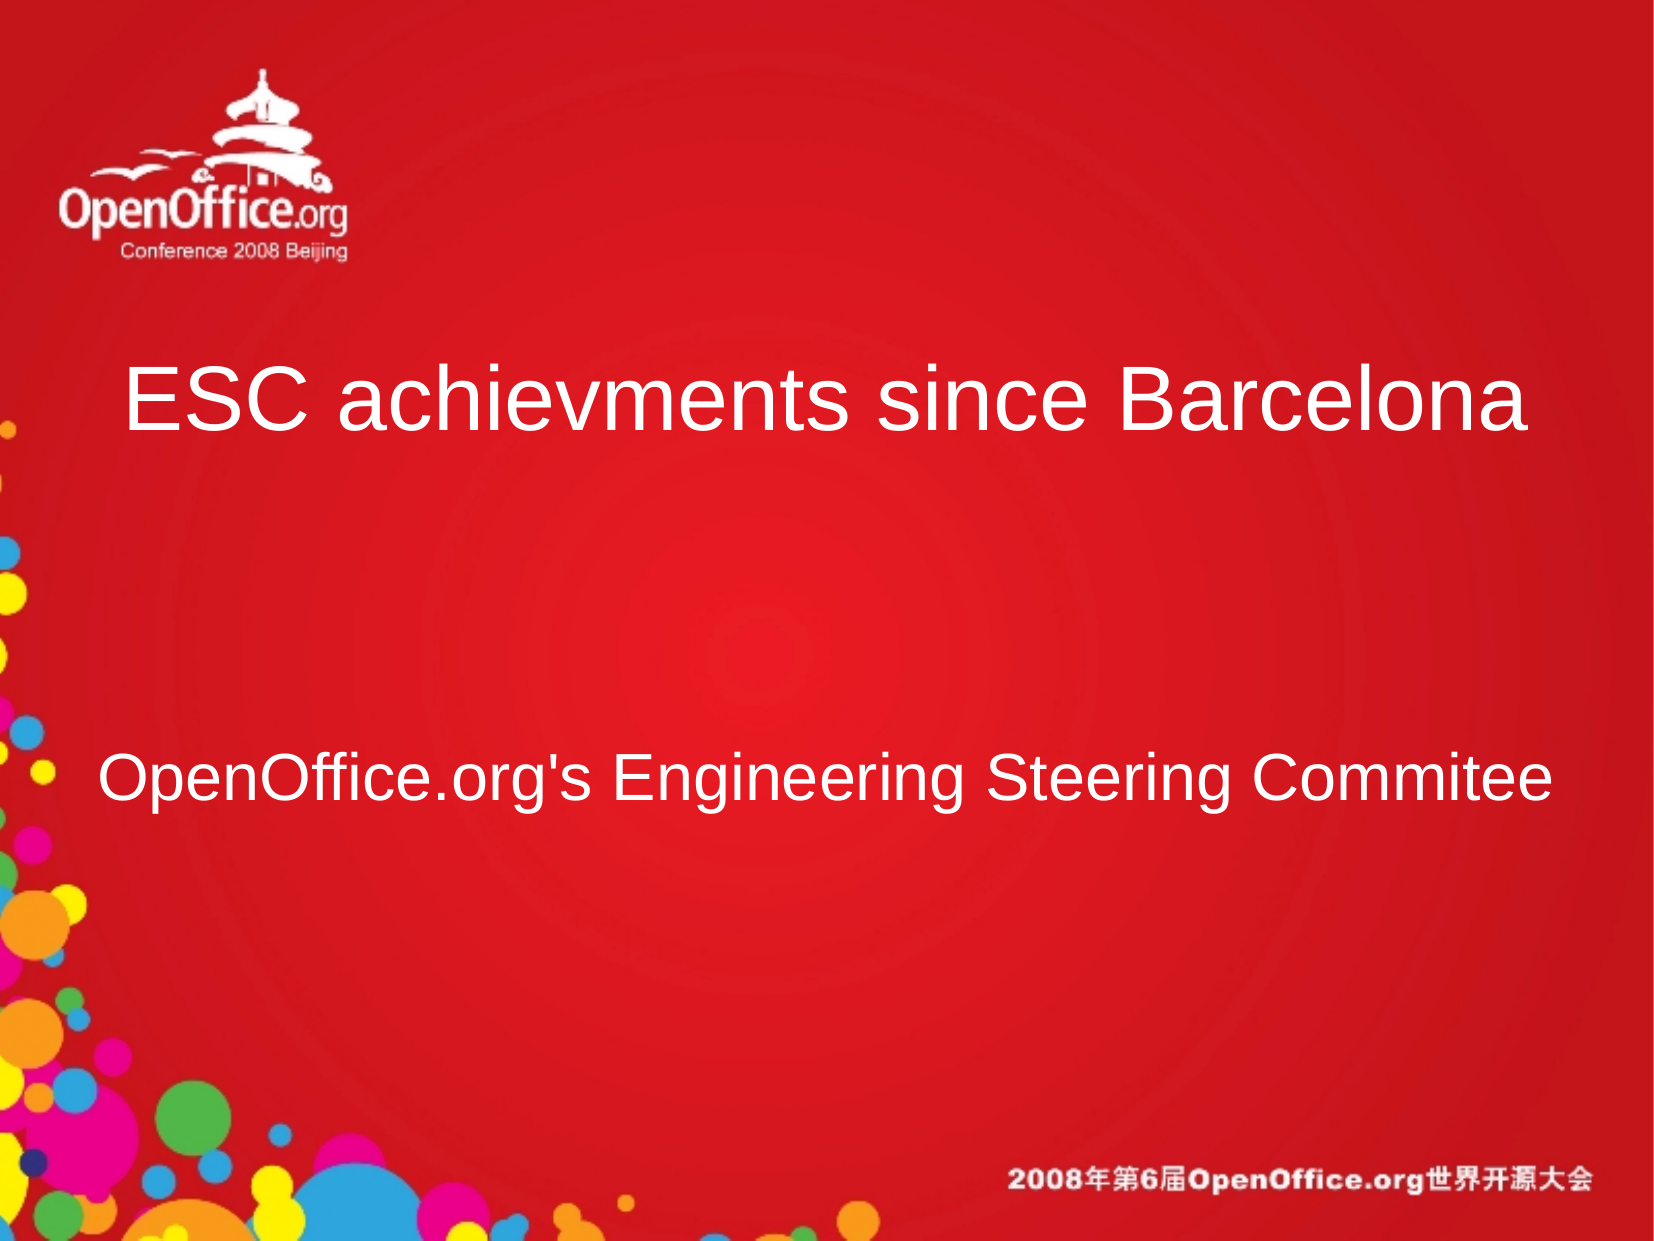

# ESC achievments since Barcelona
OpenOffice.org's Engineering Steering Commitee